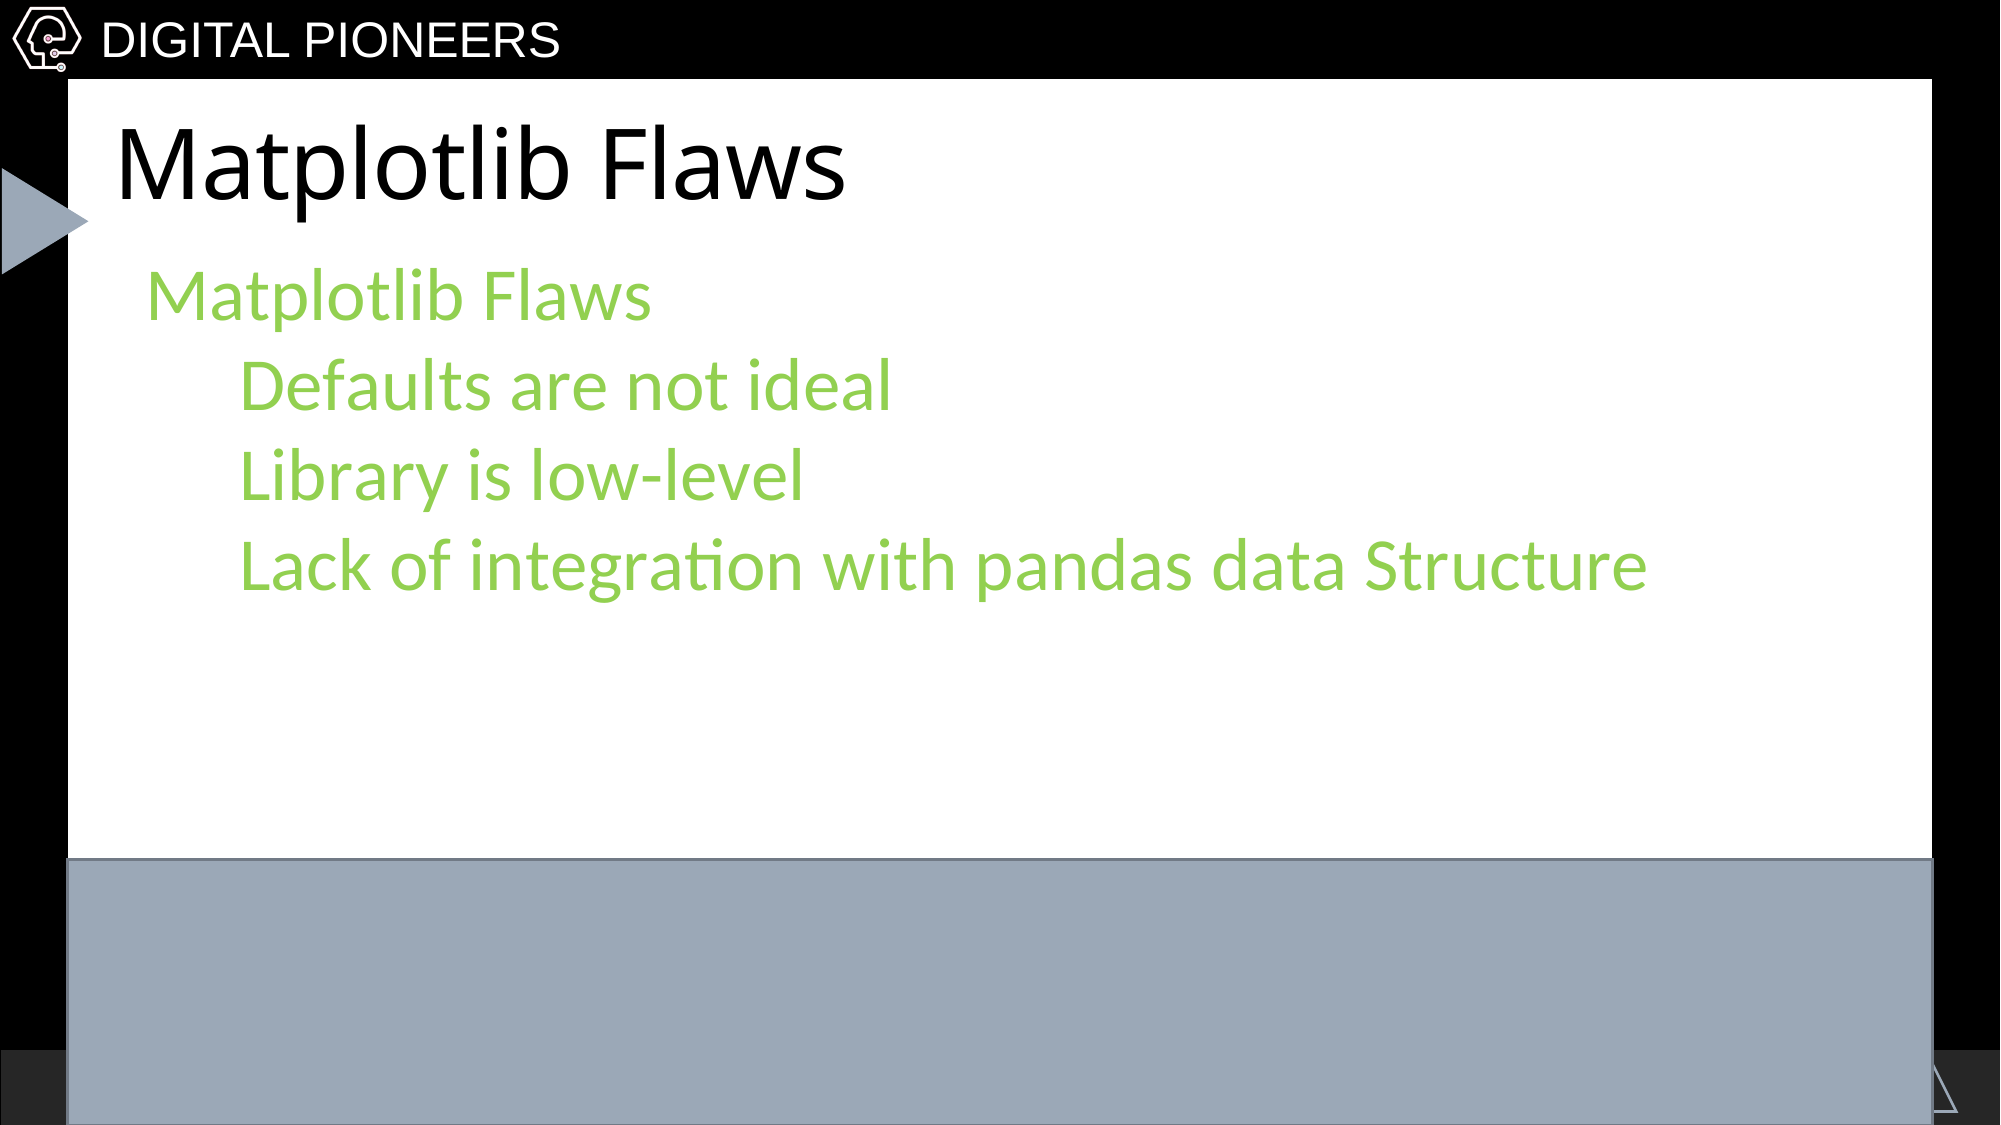

DIGITAL PIONEERS
# Matplotlib Flaws
Matplotlib Flaws
Defaults are not ideal
Library is low-level
Lack of integration with pandas data Structure